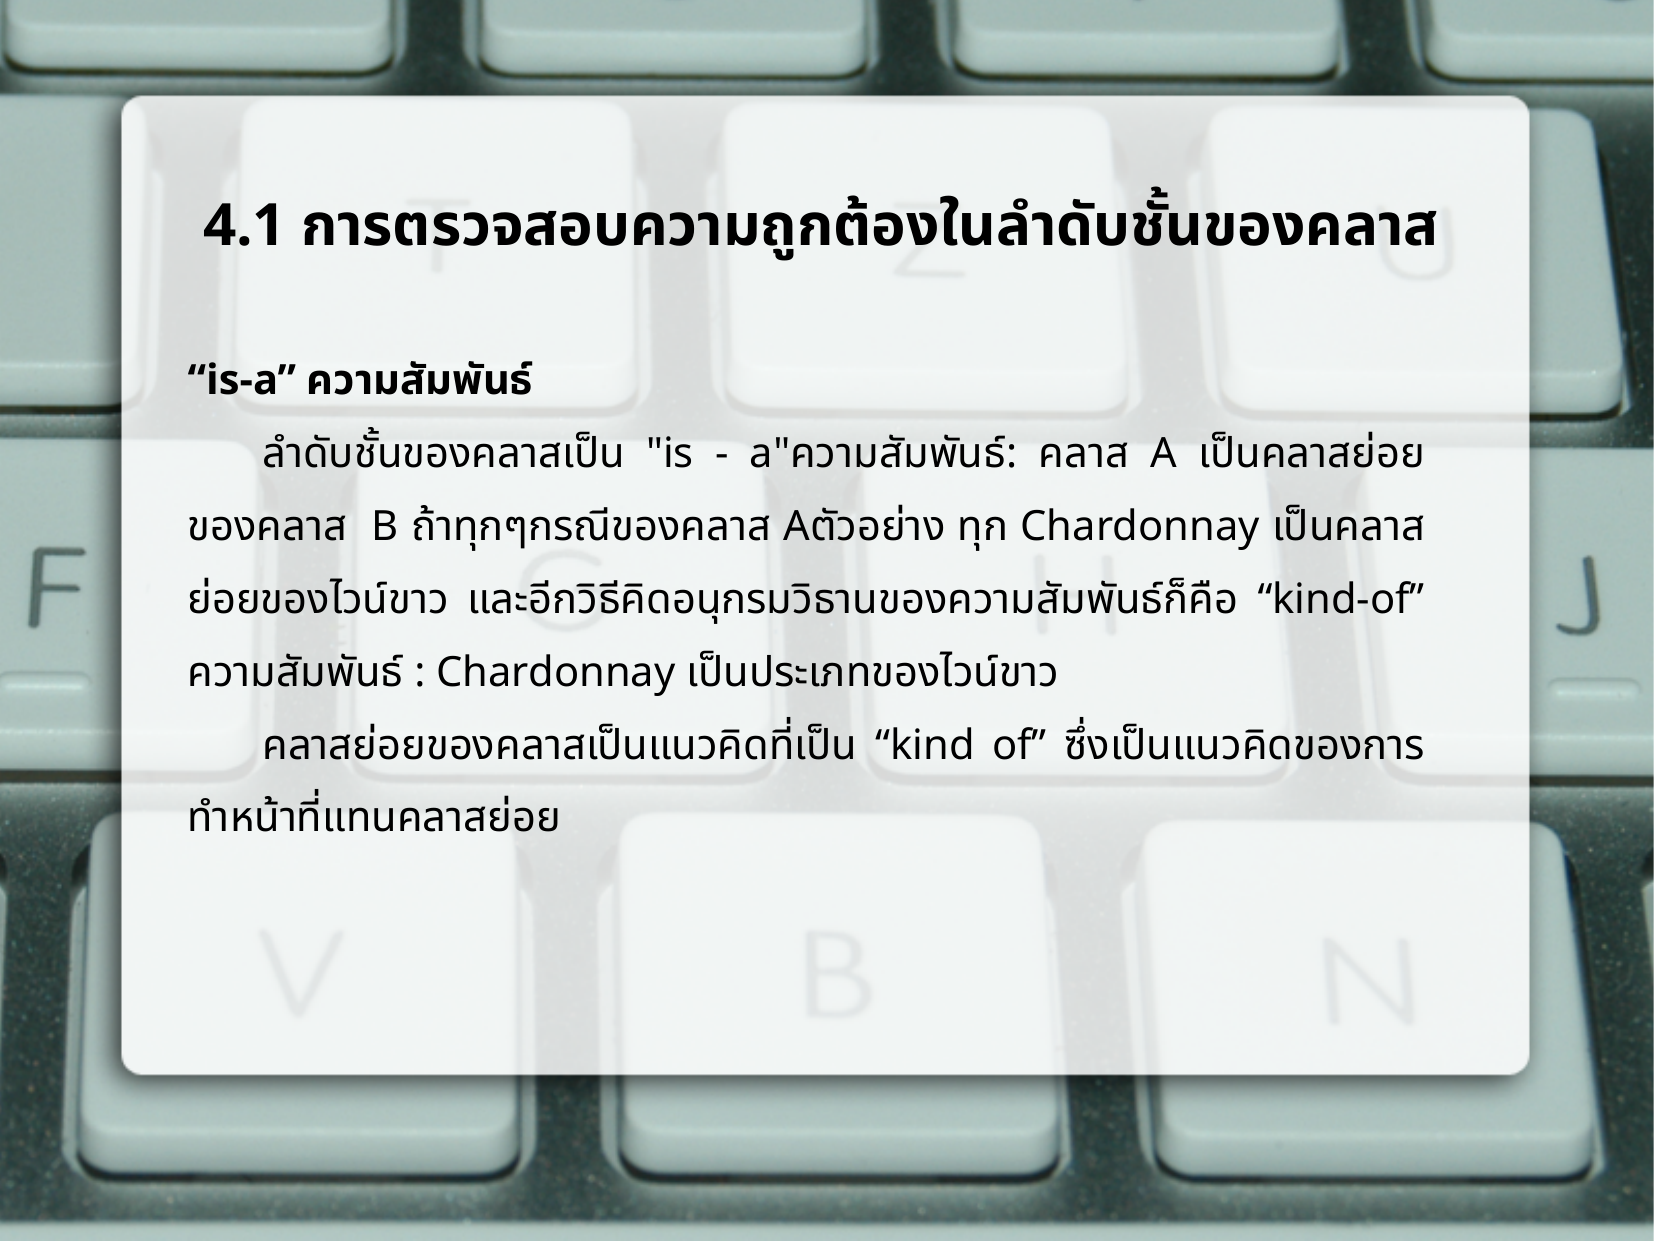

# 4.1 การตรวจสอบความถูกต้องในลำดับชั้นของคลาส
“is-a” ความสัมพันธ์
ลำดับชั้นของคลาสเป็น "is - a"ความสัมพันธ์: คลาส A เป็นคลาสย่อยของคลาส B ถ้าทุกๆกรณีของคลาส Aตัวอย่าง ทุก Chardonnay เป็นคลาสย่อยของไวน์ขาว และอีกวิธีคิดอนุกรมวิธานของความสัมพันธ์ก็คือ “kind-of” ความสัมพันธ์ : Chardonnay เป็นประเภทของไวน์ขาว
คลาสย่อยของคลาสเป็นแนวคิดที่เป็น “kind of” ซึ่งเป็นแนวคิดของการทำหน้าที่แทนคลาสย่อย